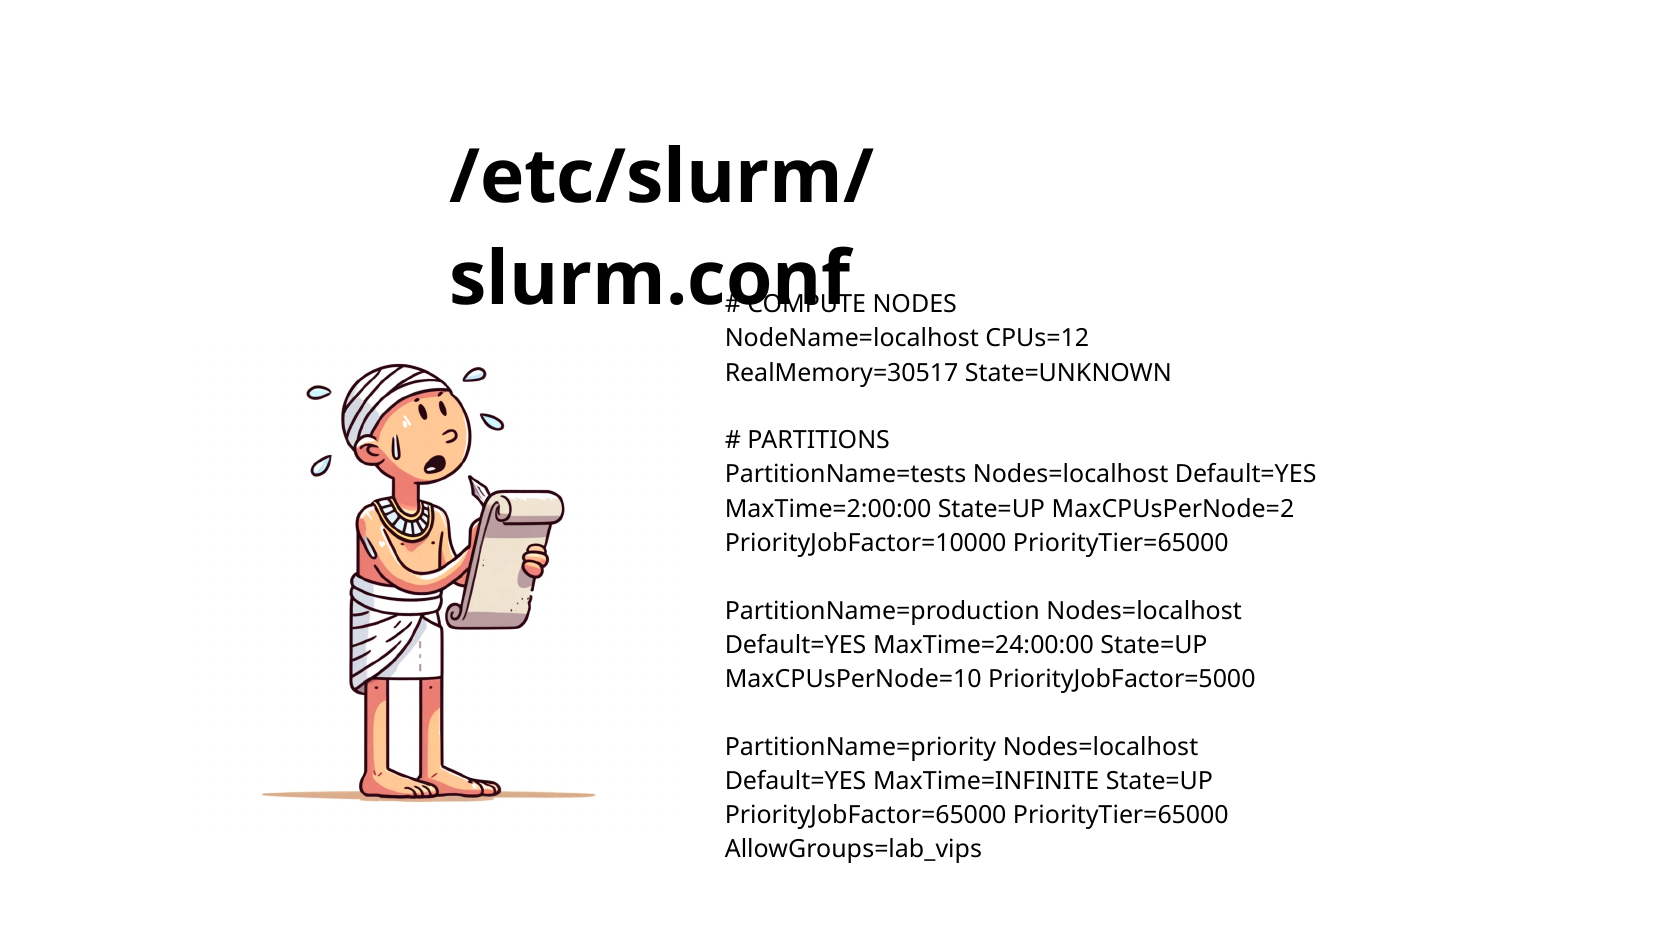

/etc/slurm/slurm.conf
# COMPUTE NODES
NodeName=localhost CPUs=12 RealMemory=30517 State=UNKNOWN
# PARTITIONS
PartitionName=tests Nodes=localhost Default=YES MaxTime=2:00:00 State=UP MaxCPUsPerNode=2 PriorityJobFactor=10000 PriorityTier=65000
PartitionName=production Nodes=localhost Default=YES MaxTime=24:00:00 State=UP MaxCPUsPerNode=10 PriorityJobFactor=5000
PartitionName=priority Nodes=localhost Default=YES MaxTime=INFINITE State=UP
PriorityJobFactor=65000 PriorityTier=65000 AllowGroups=lab_vips